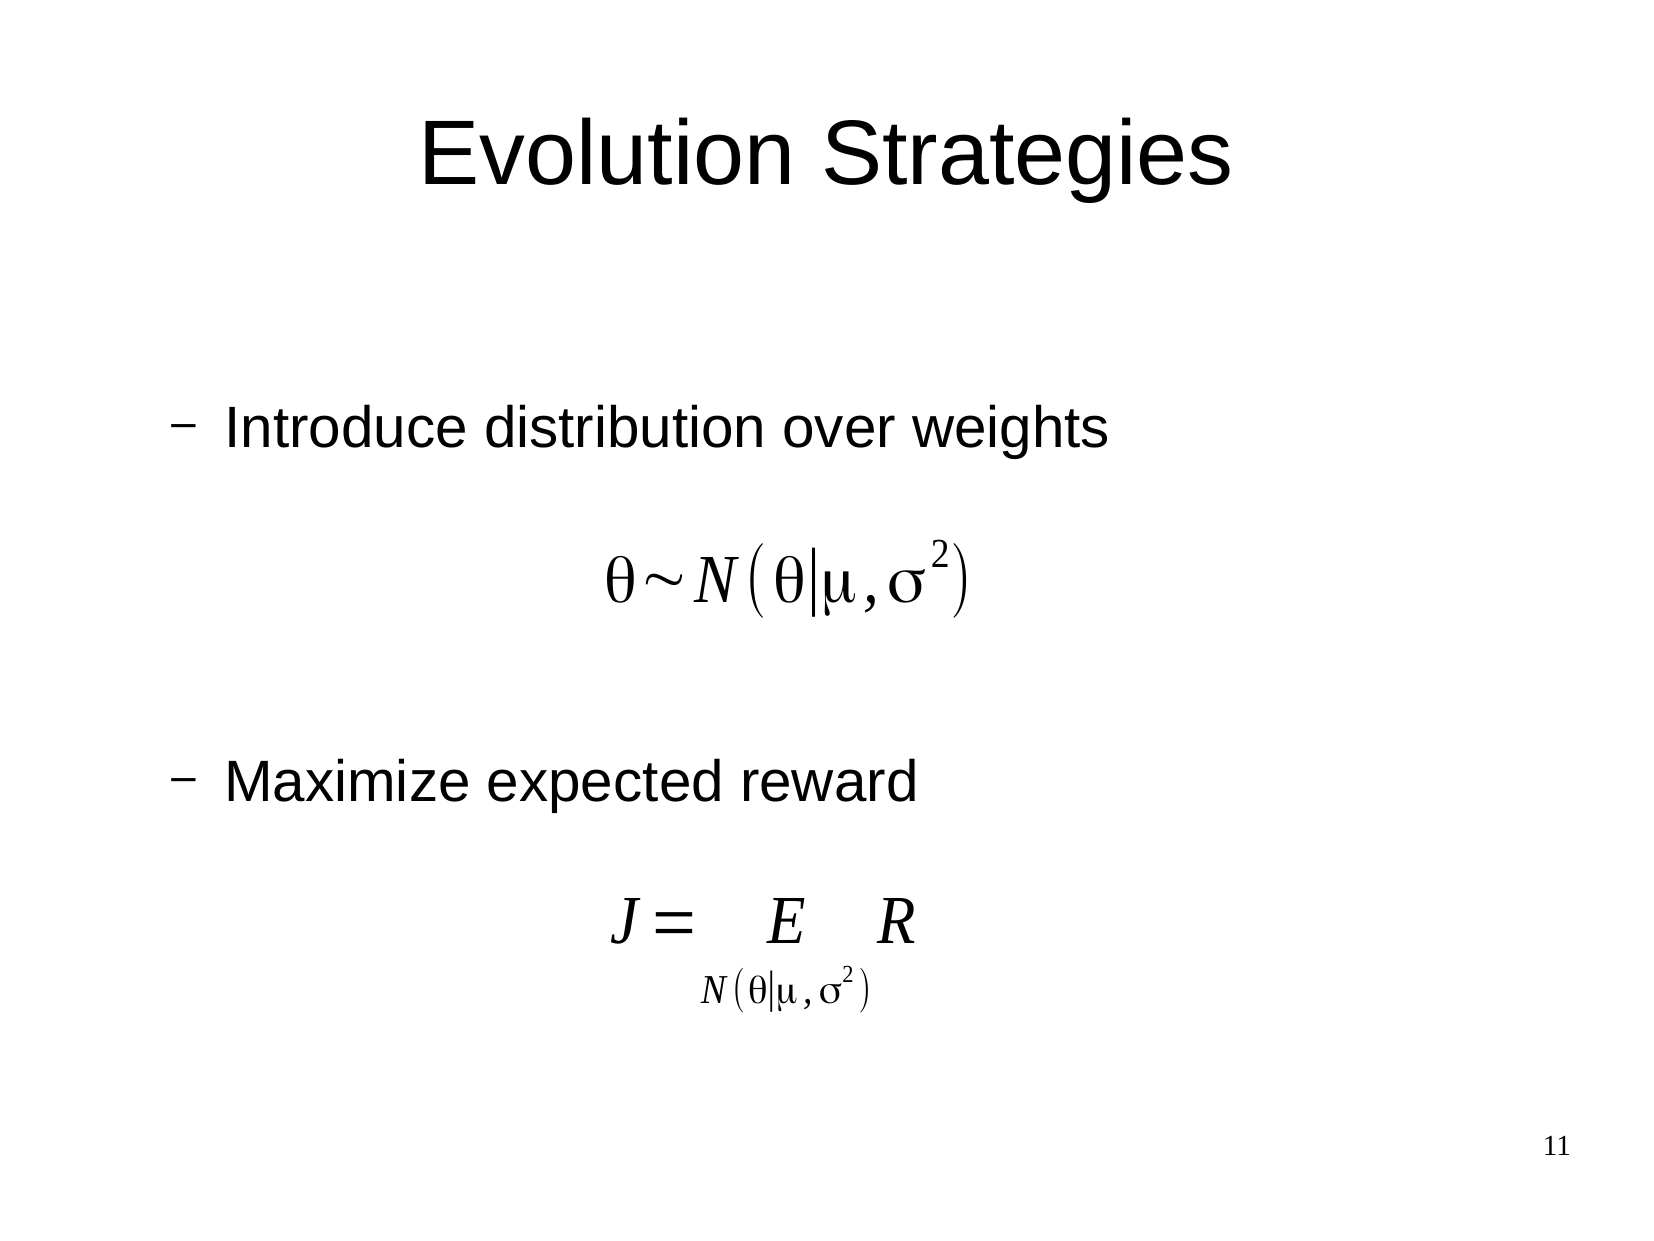

# Evolution Strategies
Introduce distribution over weights
Maximize expected reward
11